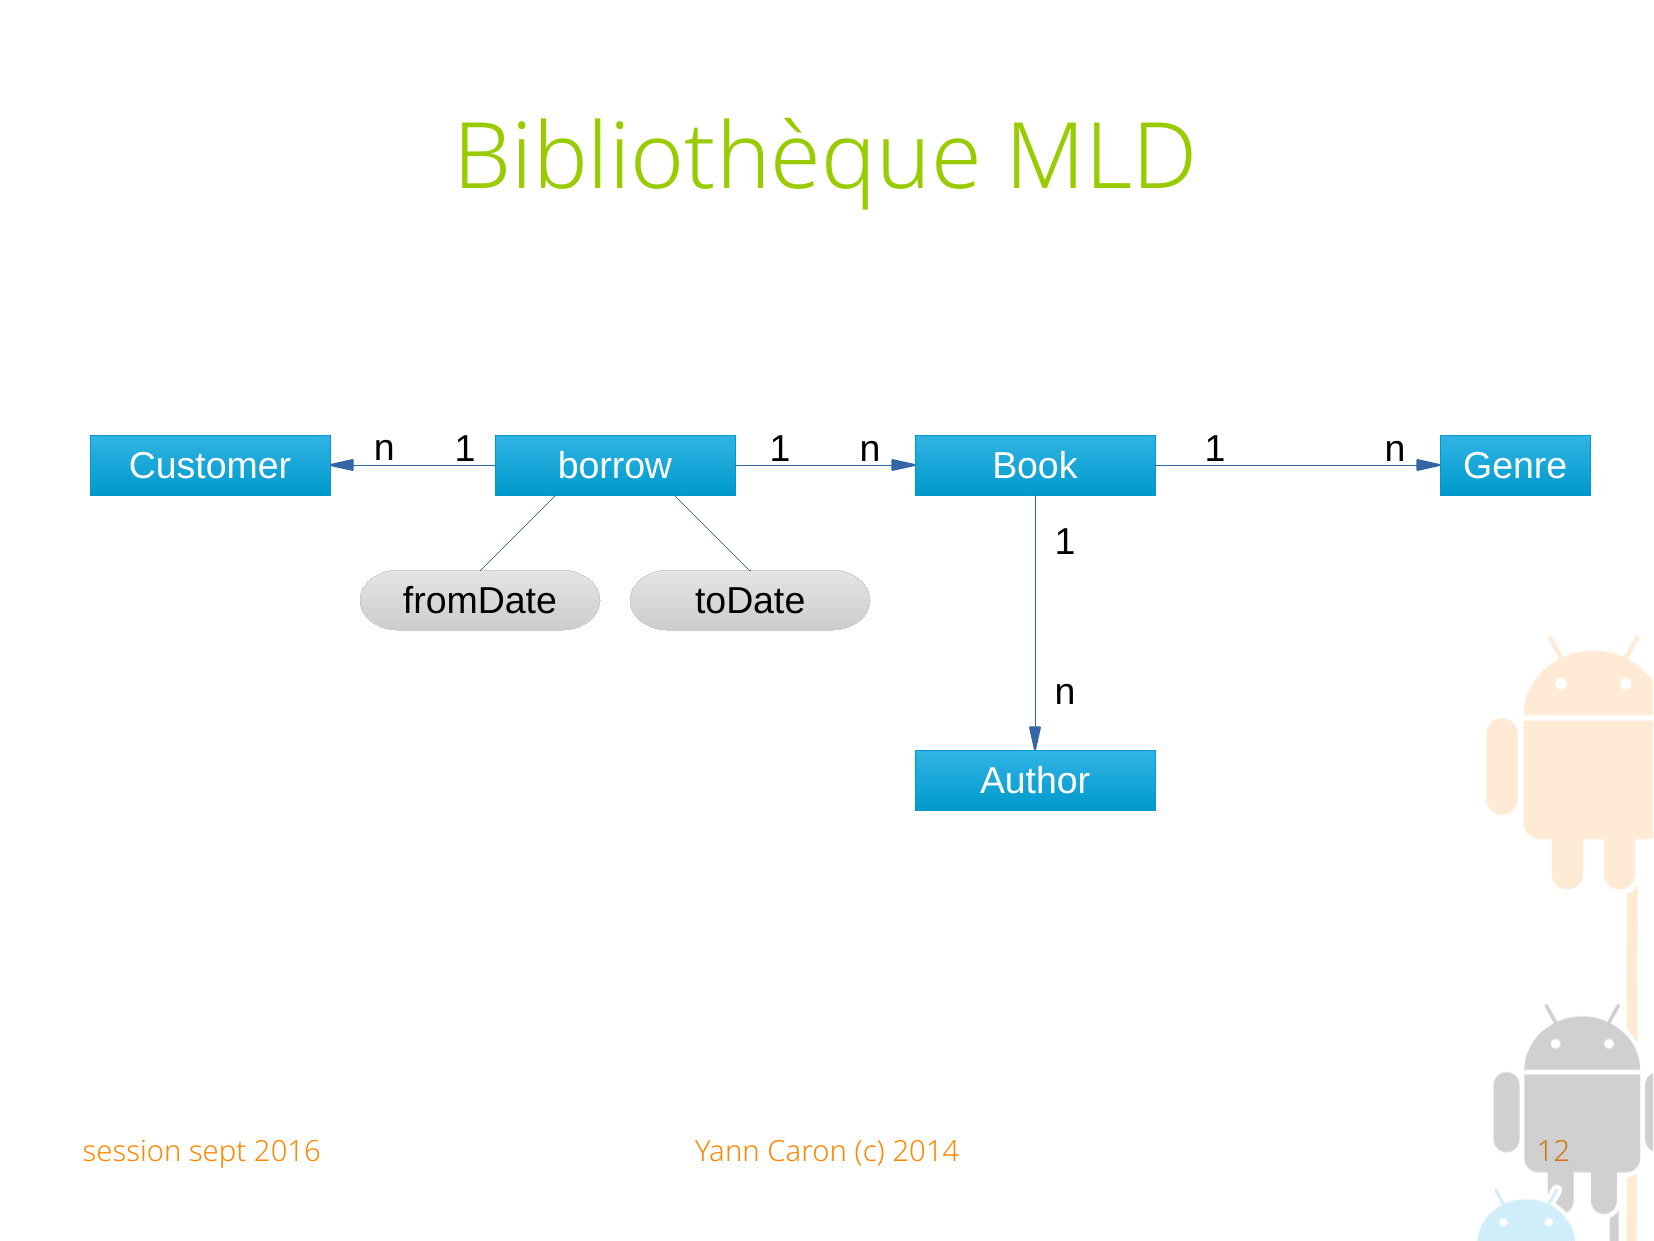

# Bibliothèque MLD
n
1
1
n
1
n
Customer
borrow
Book
Genre
1
fromDate
toDate
n
Author
session sept 2016
Yann Caron (c) 2014
12